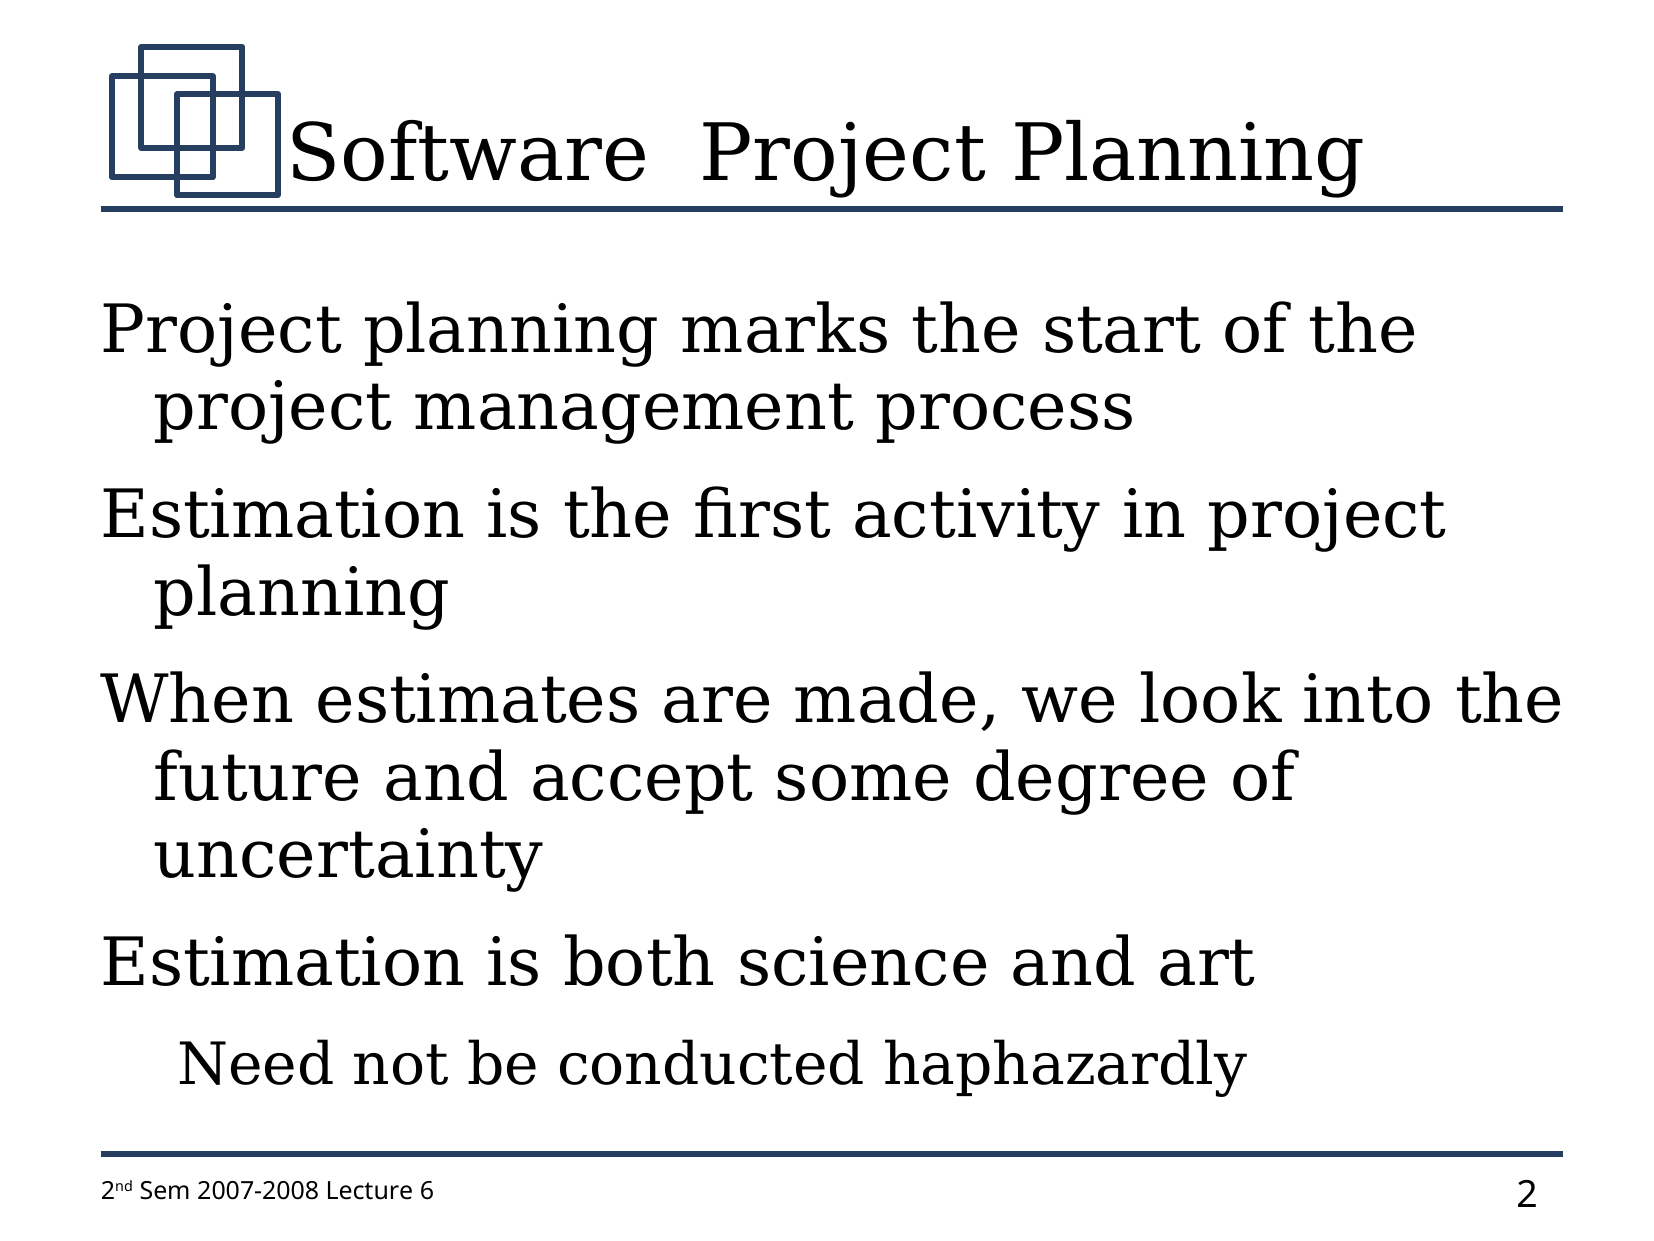

# Software Project Planning
Project planning marks the start of the project management process
Estimation is the first activity in project planning
When estimates are made, we look into the future and accept some degree of uncertainty
Estimation is both science and art
Need not be conducted haphazardly